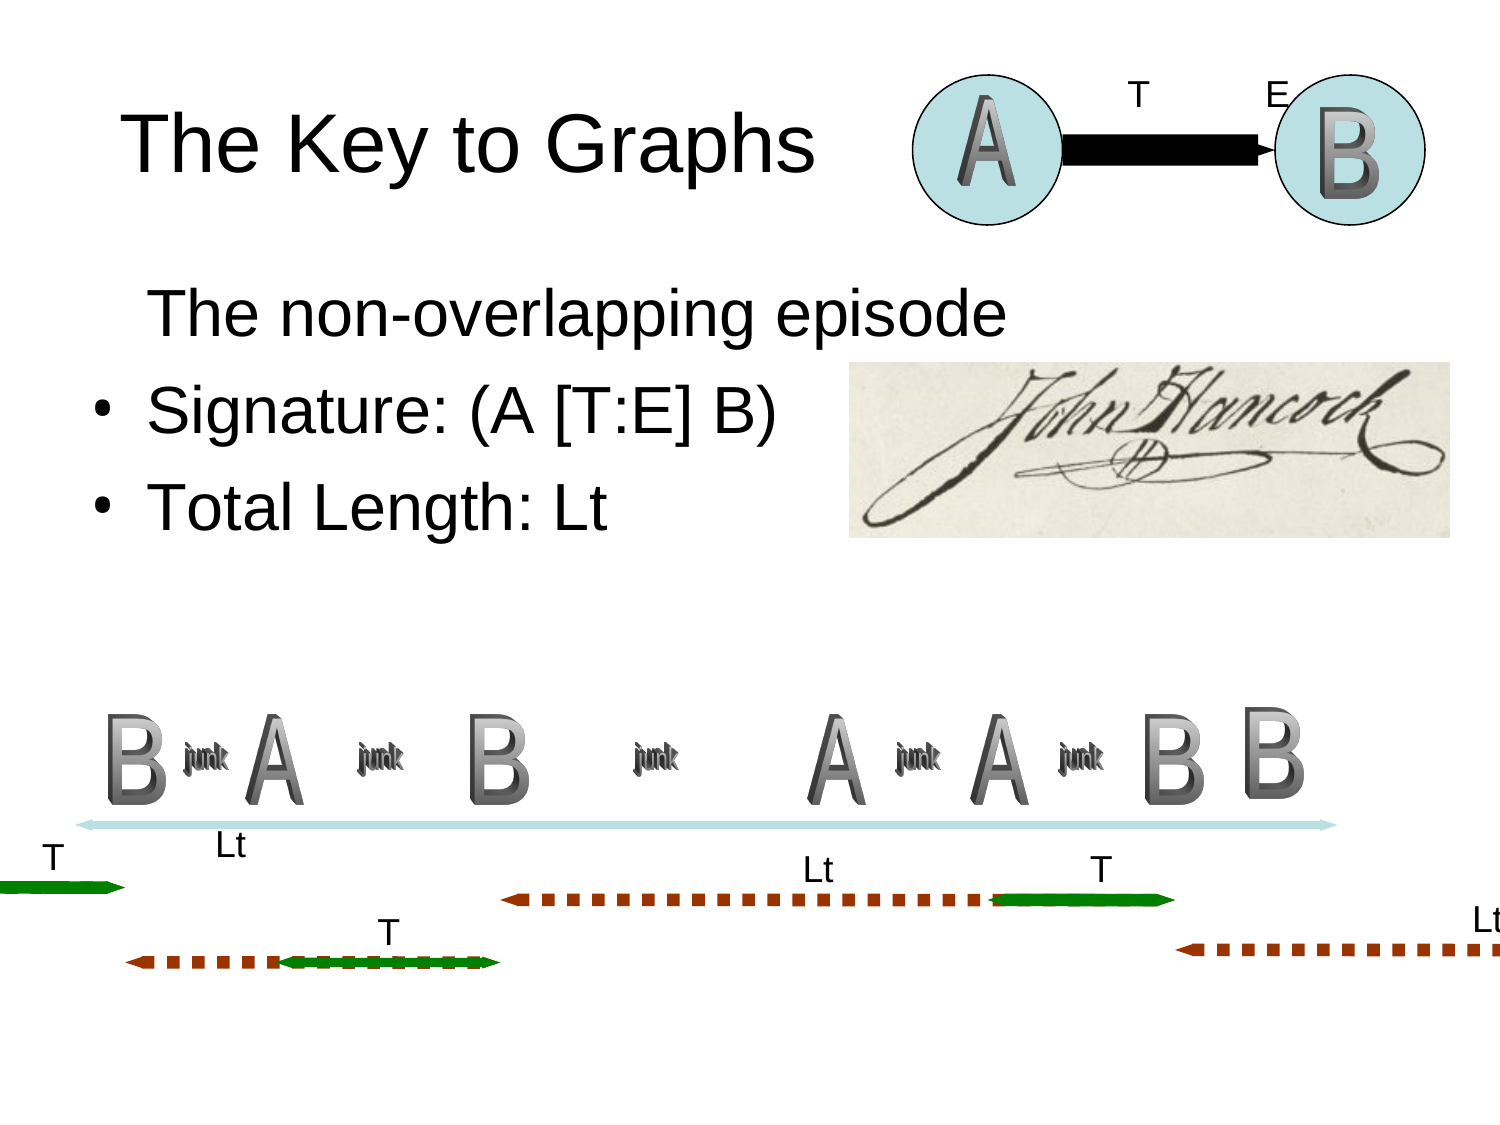

# The Key to Graphs
T
E
A
B
The non-overlapping episode
Signature: (A [T:E] B)
Total Length: Lt
B
B
A
B
A
A
B
junk
junk
junk
junk
junk
Lt
Lt
T
Lt
T
Lt
T
T